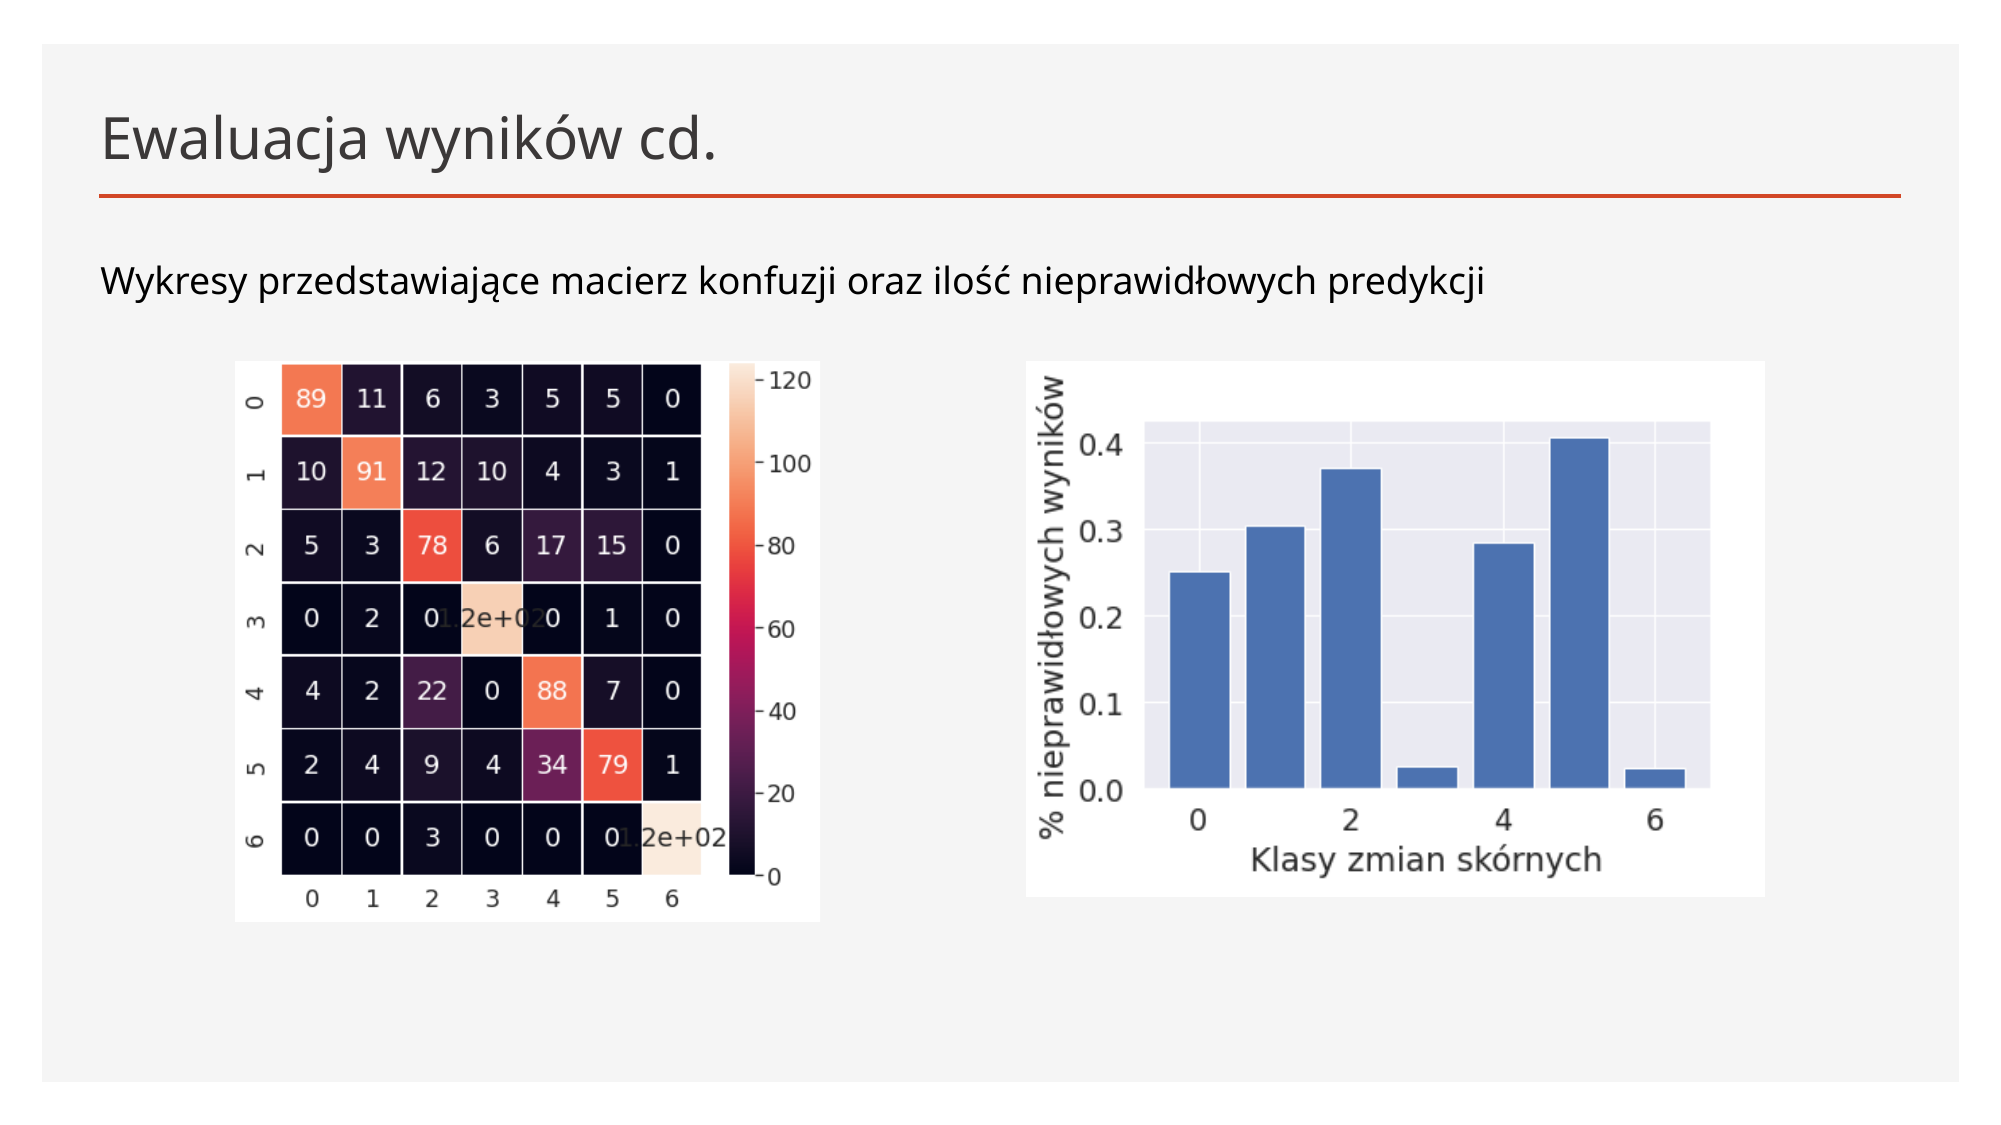

# Ewaluacja wyników cd.
Wykresy przedstawiające macierz konfuzji oraz ilość nieprawidłowych predykcji